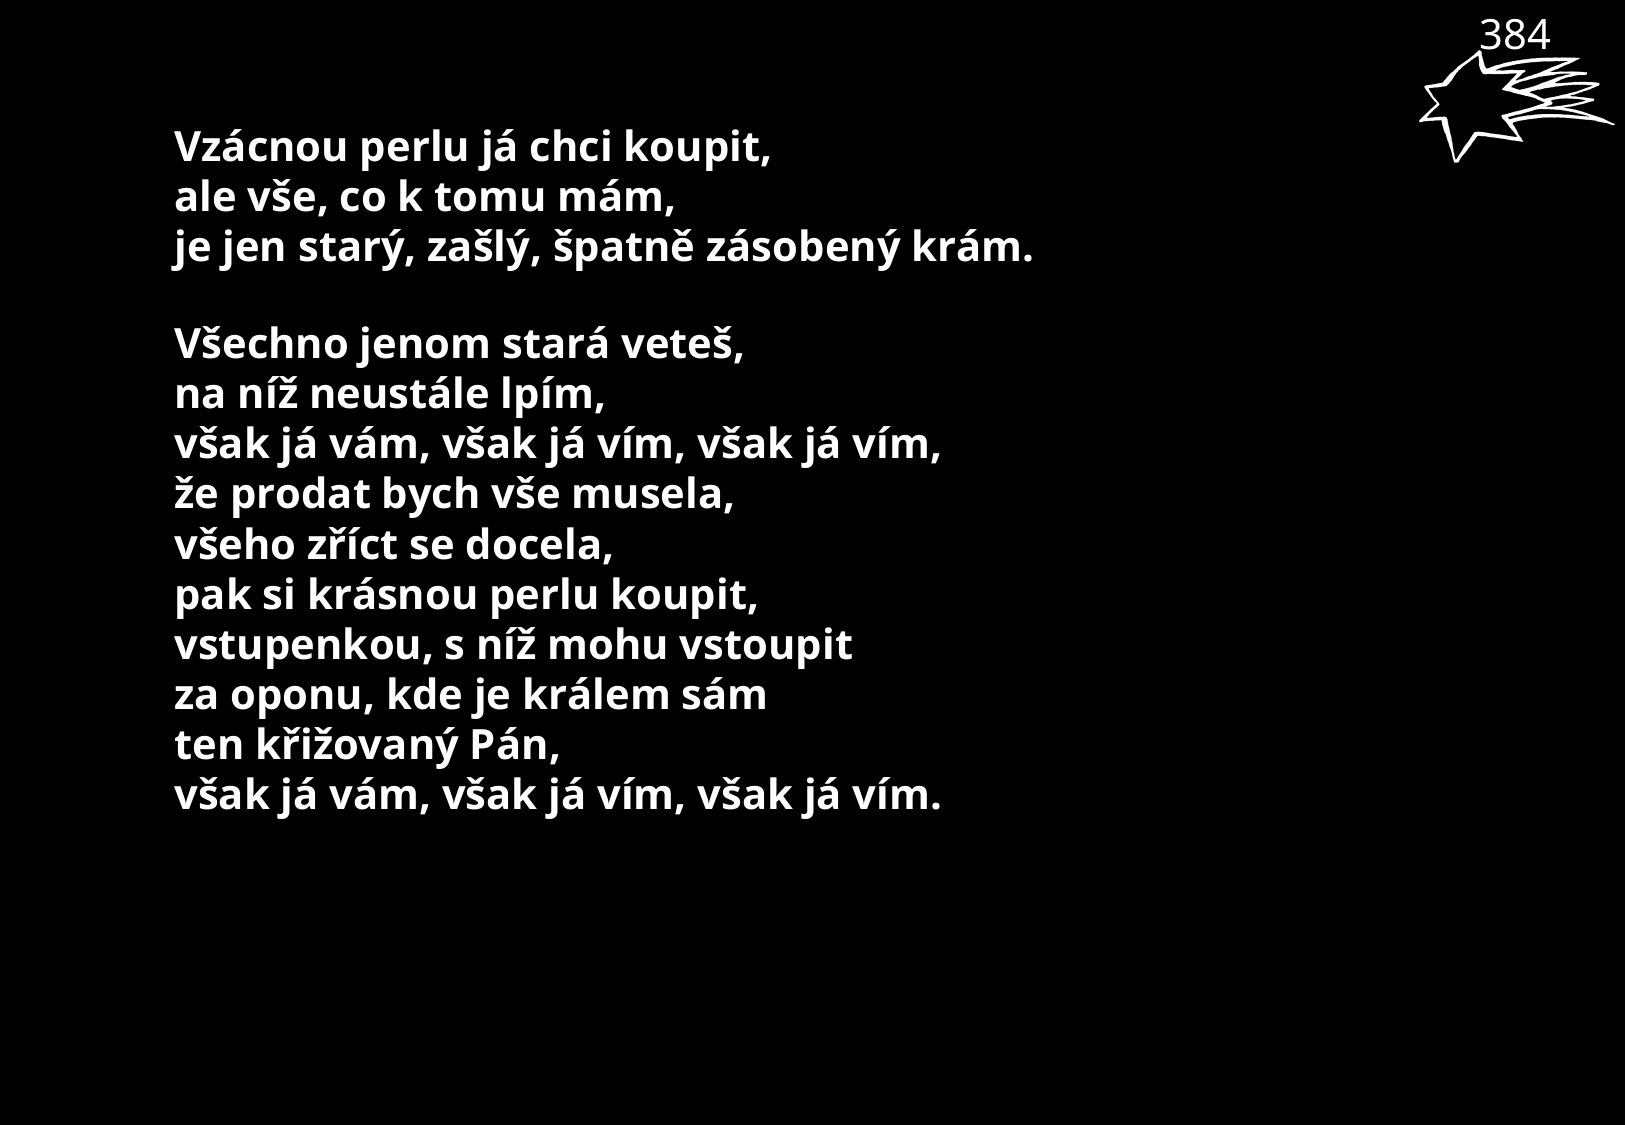

384
# Vzácnou perlu já chci koupit, ale vše, co k tomu mám, je jen starý, zašlý, špatně zásobený krám.
Všechno jenom stará veteš,
na níž neustále lpím,
však já vám, však já vím, však já vím,
že prodat bych vše musela,
všeho zříct se docela,
pak si krásnou perlu koupit,
vstupenkou, s níž mohu vstoupit
za oponu, kde je králem sám
ten křižovaný Pán,
však já vám, však já vím, však já vím.